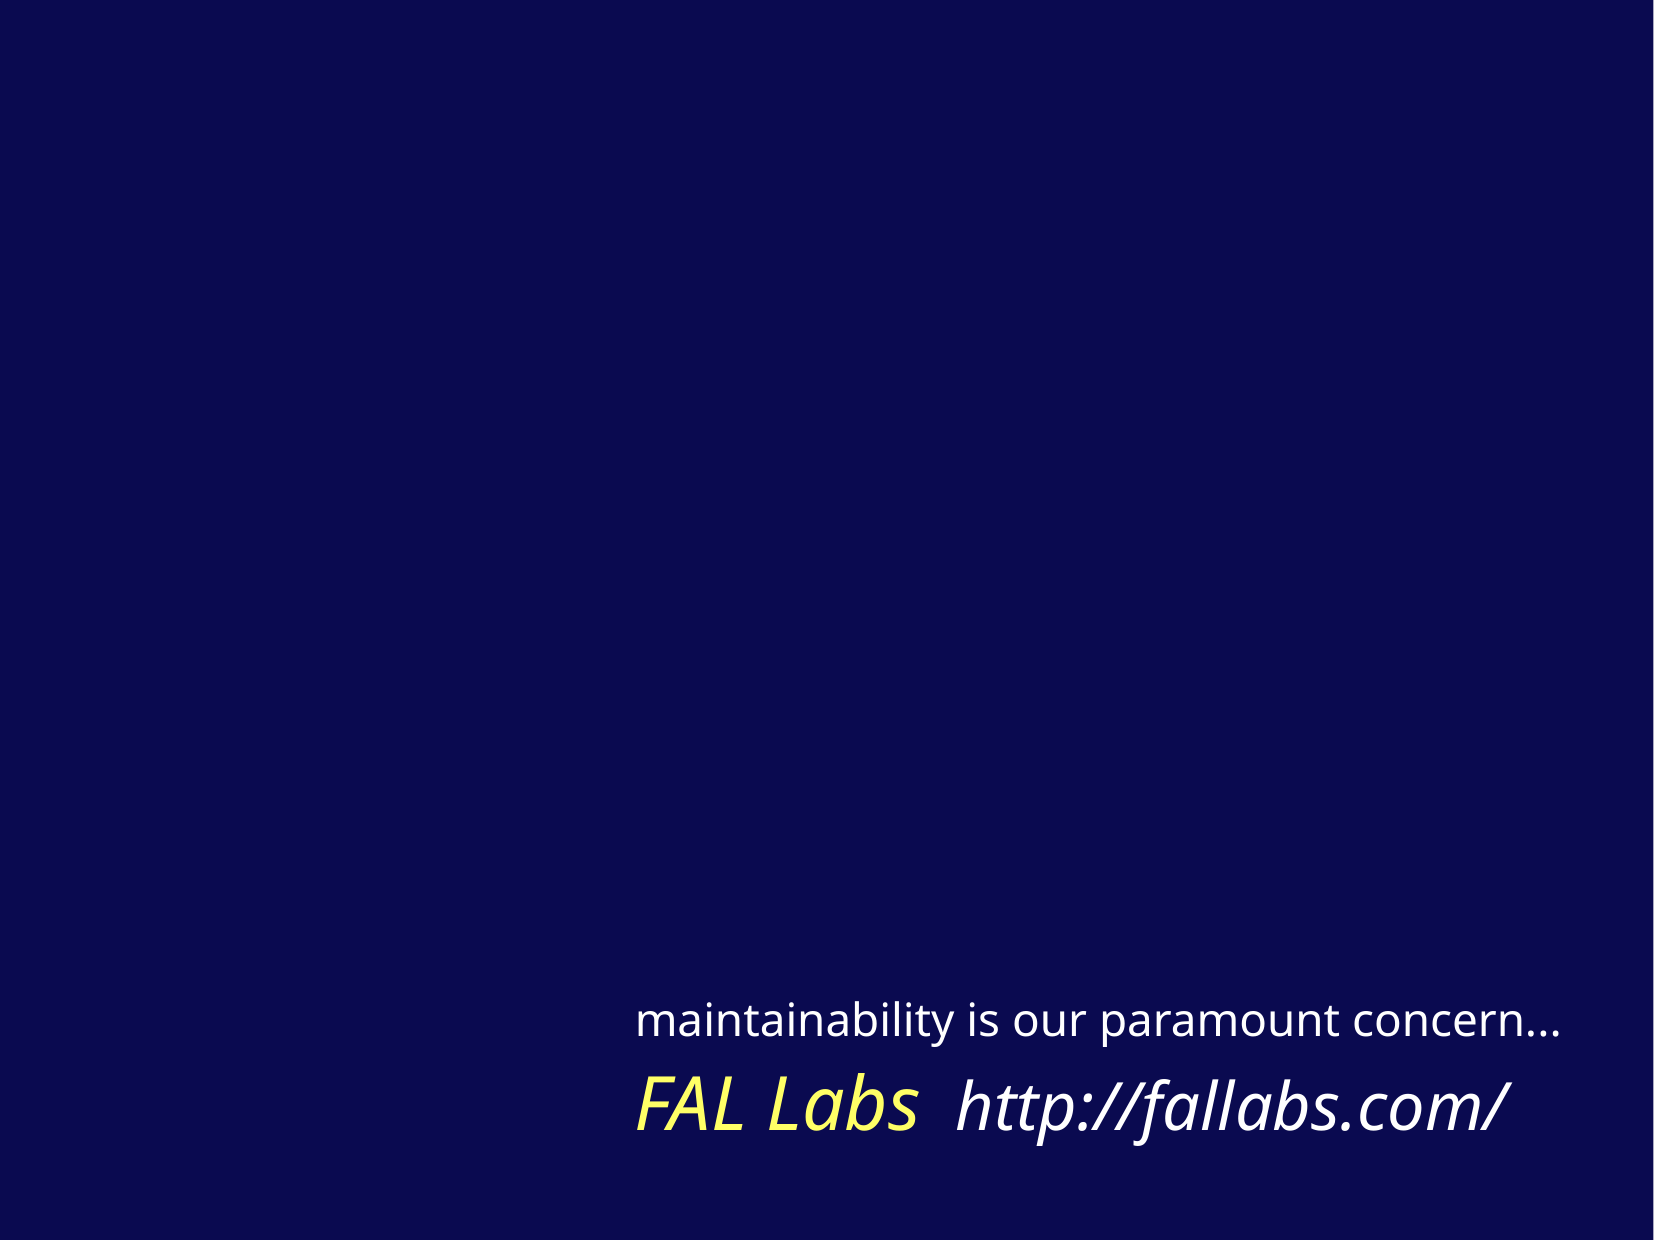

maintainability is our paramount concern...
FAL Labs http://fallabs.com/